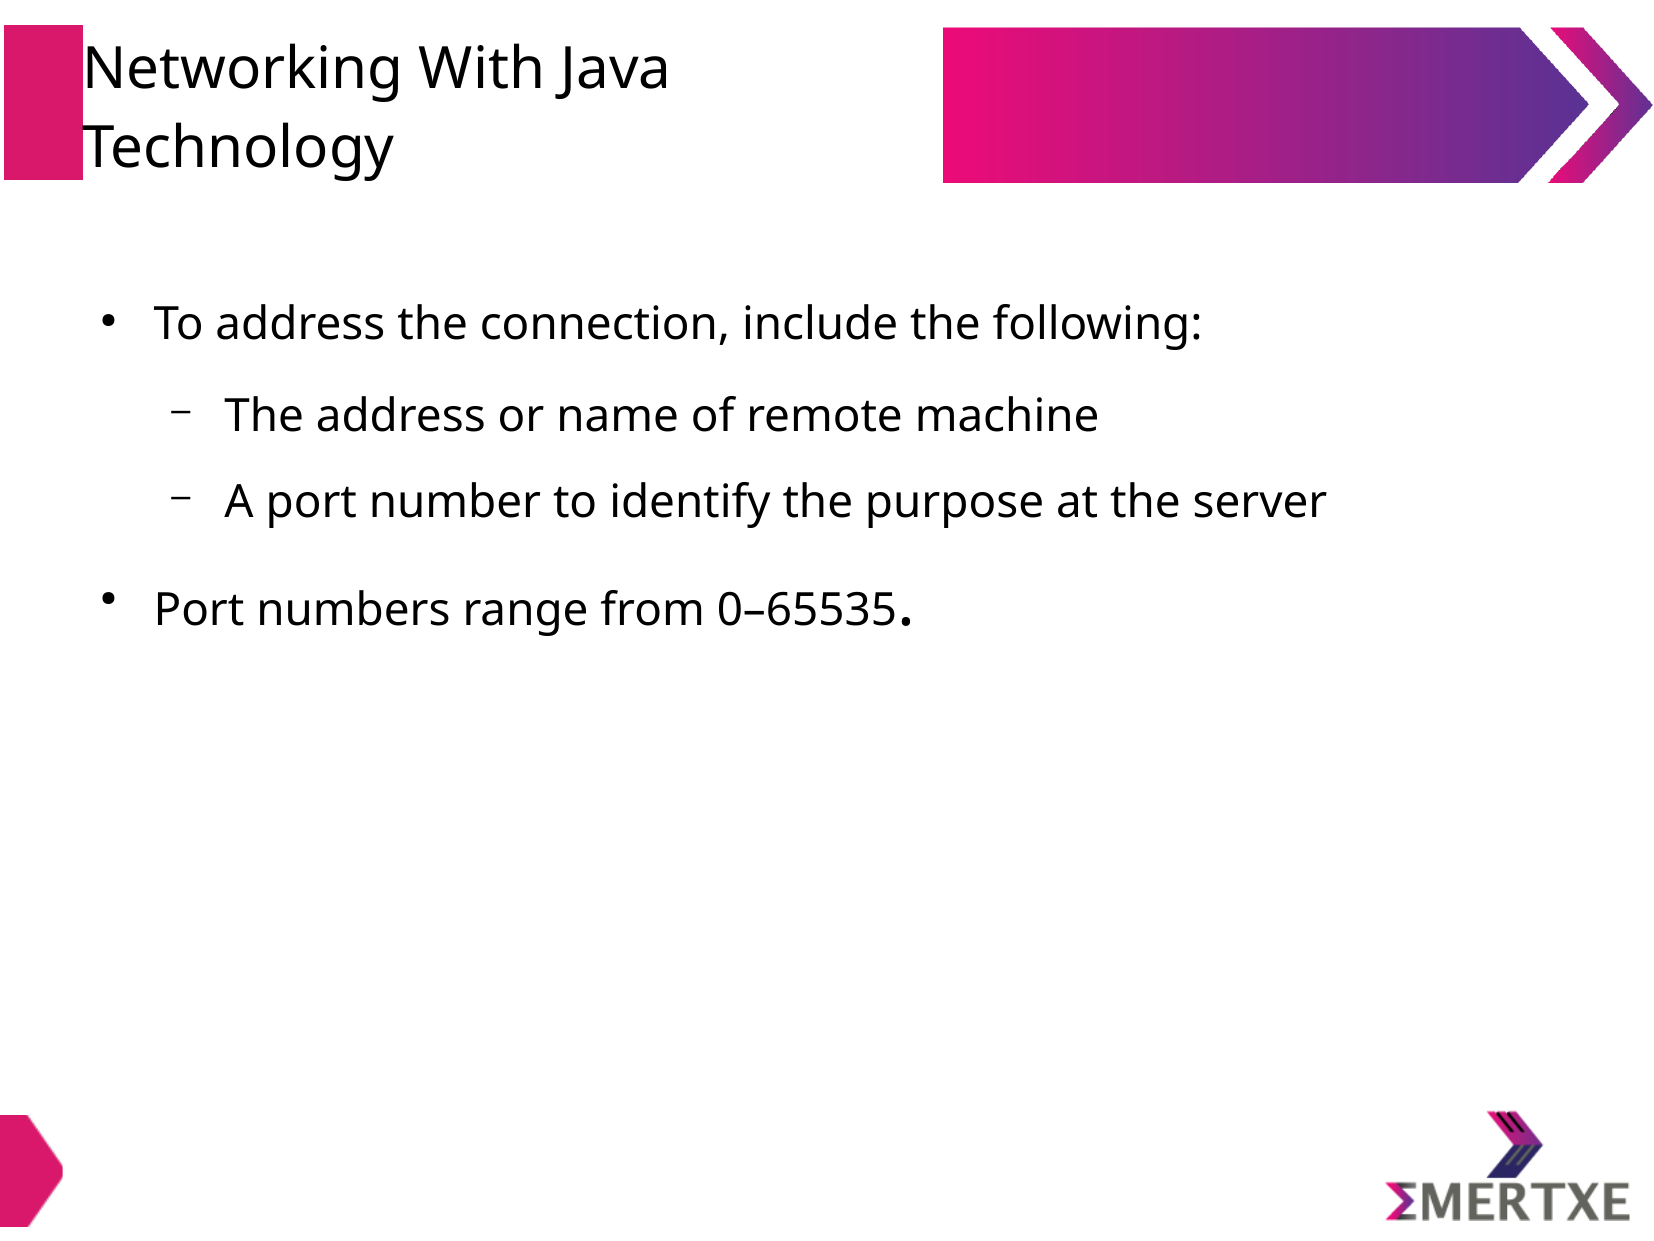

# Networking With Java Technology
To address the connection, include the following:
The address or name of remote machine
A port number to identify the purpose at the server
Port numbers range from 0–65535.